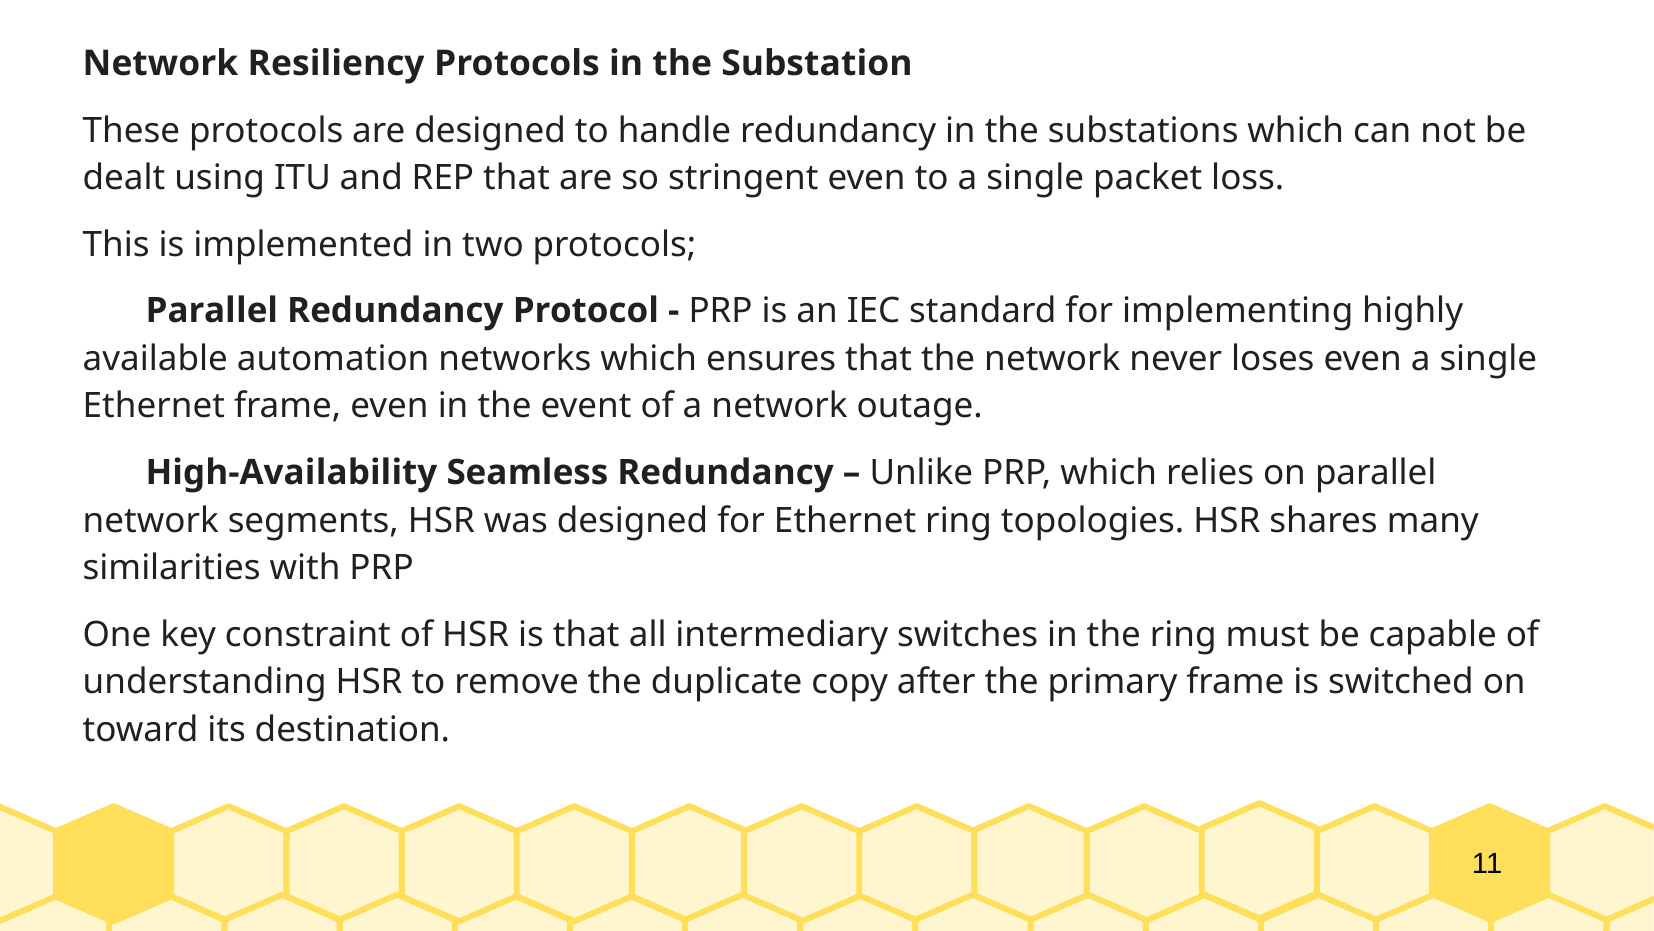

# Network Resiliency Protocols in the Substation
These protocols are designed to handle redundancy in the substations which can not be dealt using ITU and REP that are so stringent even to a single packet loss.
This is implemented in two protocols;
 	Parallel Redundancy Protocol - PRP is an IEC standard for implementing highly available automation networks which ensures that the network never loses even a single Ethernet frame, even in the event of a network outage.
 	High-Availability Seamless Redundancy – Unlike PRP, which relies on parallel network segments, HSR was designed for Ethernet ring topologies. HSR shares many similarities with PRP
One key constraint of HSR is that all intermediary switches in the ring must be capable of understanding HSR to remove the duplicate copy after the primary frame is switched on toward its destination.